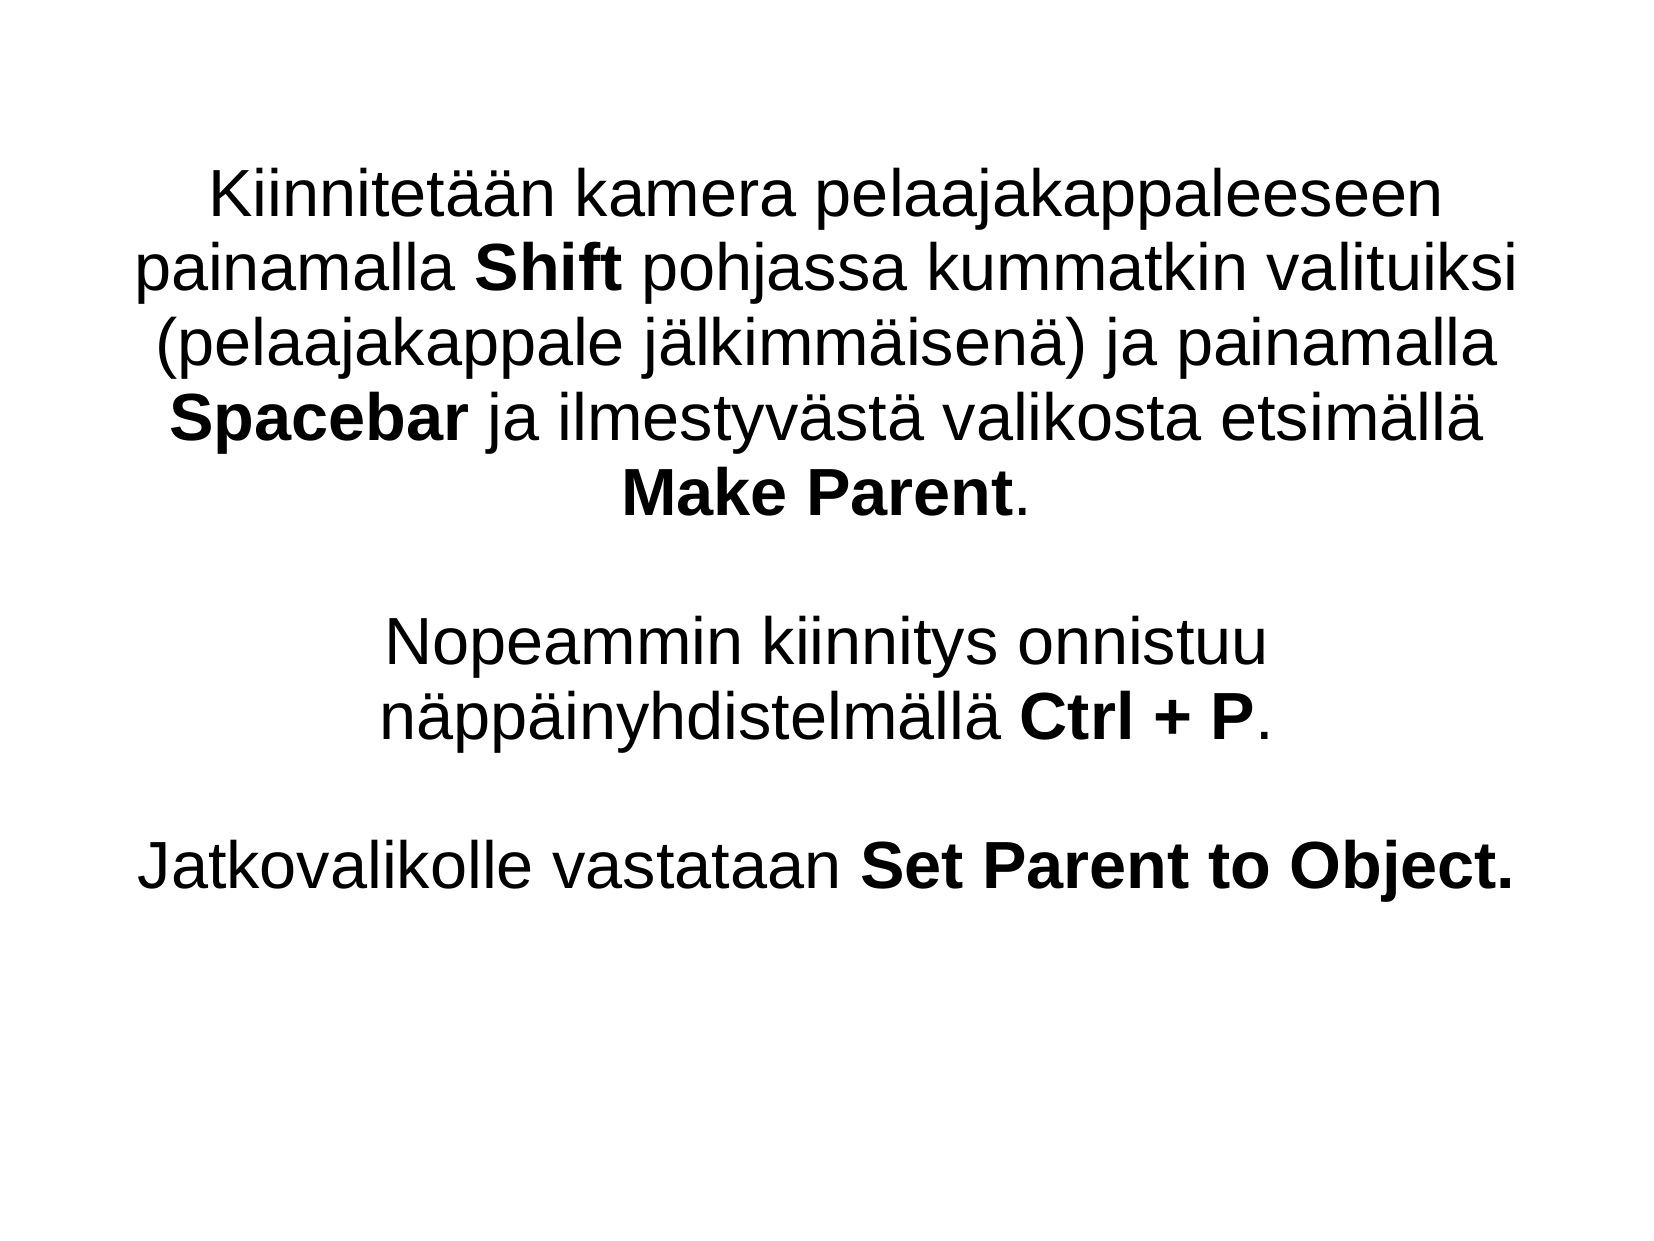

# Kiinnitetään kamera pelaajakappaleeseen painamalla Shift pohjassa kummatkin valituiksi (pelaajakappale jälkimmäisenä) ja painamalla Spacebar ja ilmestyvästä valikosta etsimällä Make Parent.
Nopeammin kiinnitys onnistuu näppäinyhdistelmällä Ctrl + P.
Jatkovalikolle vastataan Set Parent to Object.